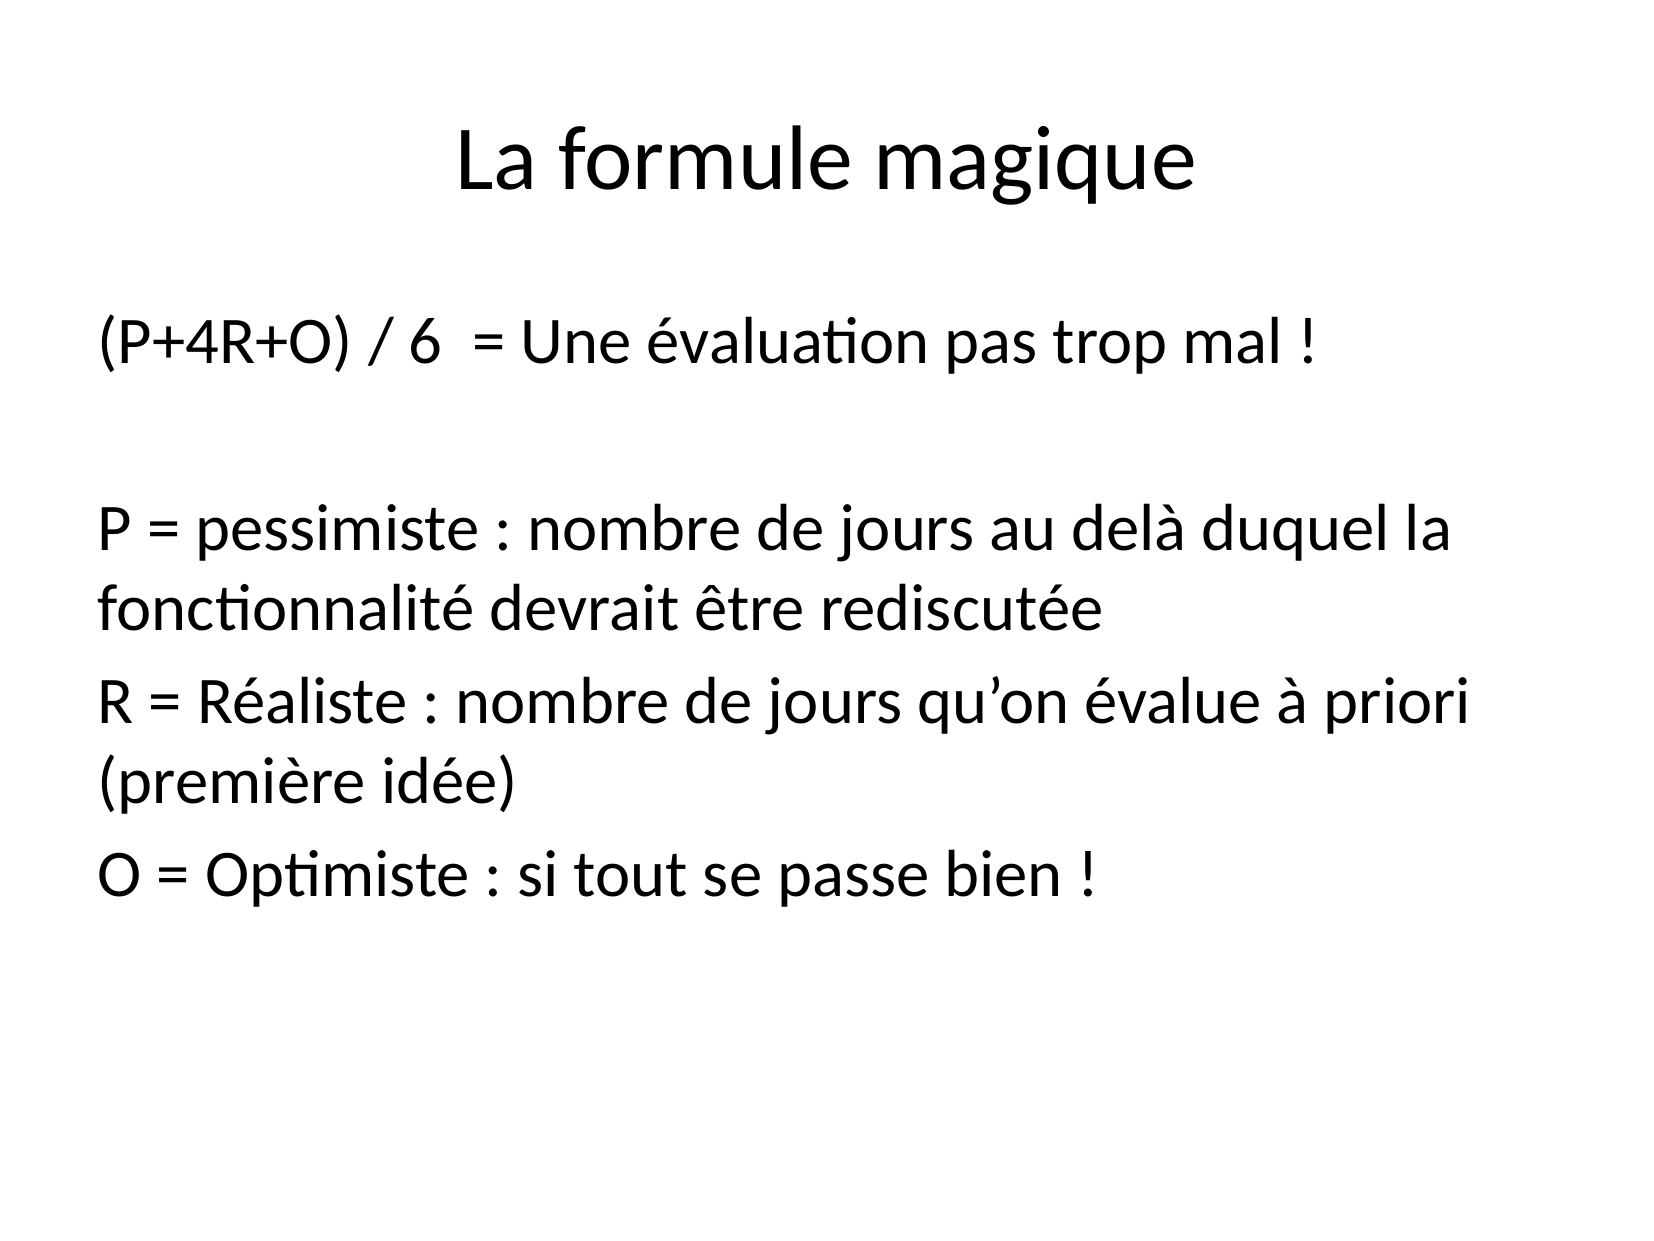

# La formule magique
(P+4R+O) / 6 = Une évaluation pas trop mal !
P = pessimiste : nombre de jours au delà duquel la fonctionnalité devrait être rediscutée
R = Réaliste : nombre de jours qu’on évalue à priori (première idée)
O = Optimiste : si tout se passe bien !